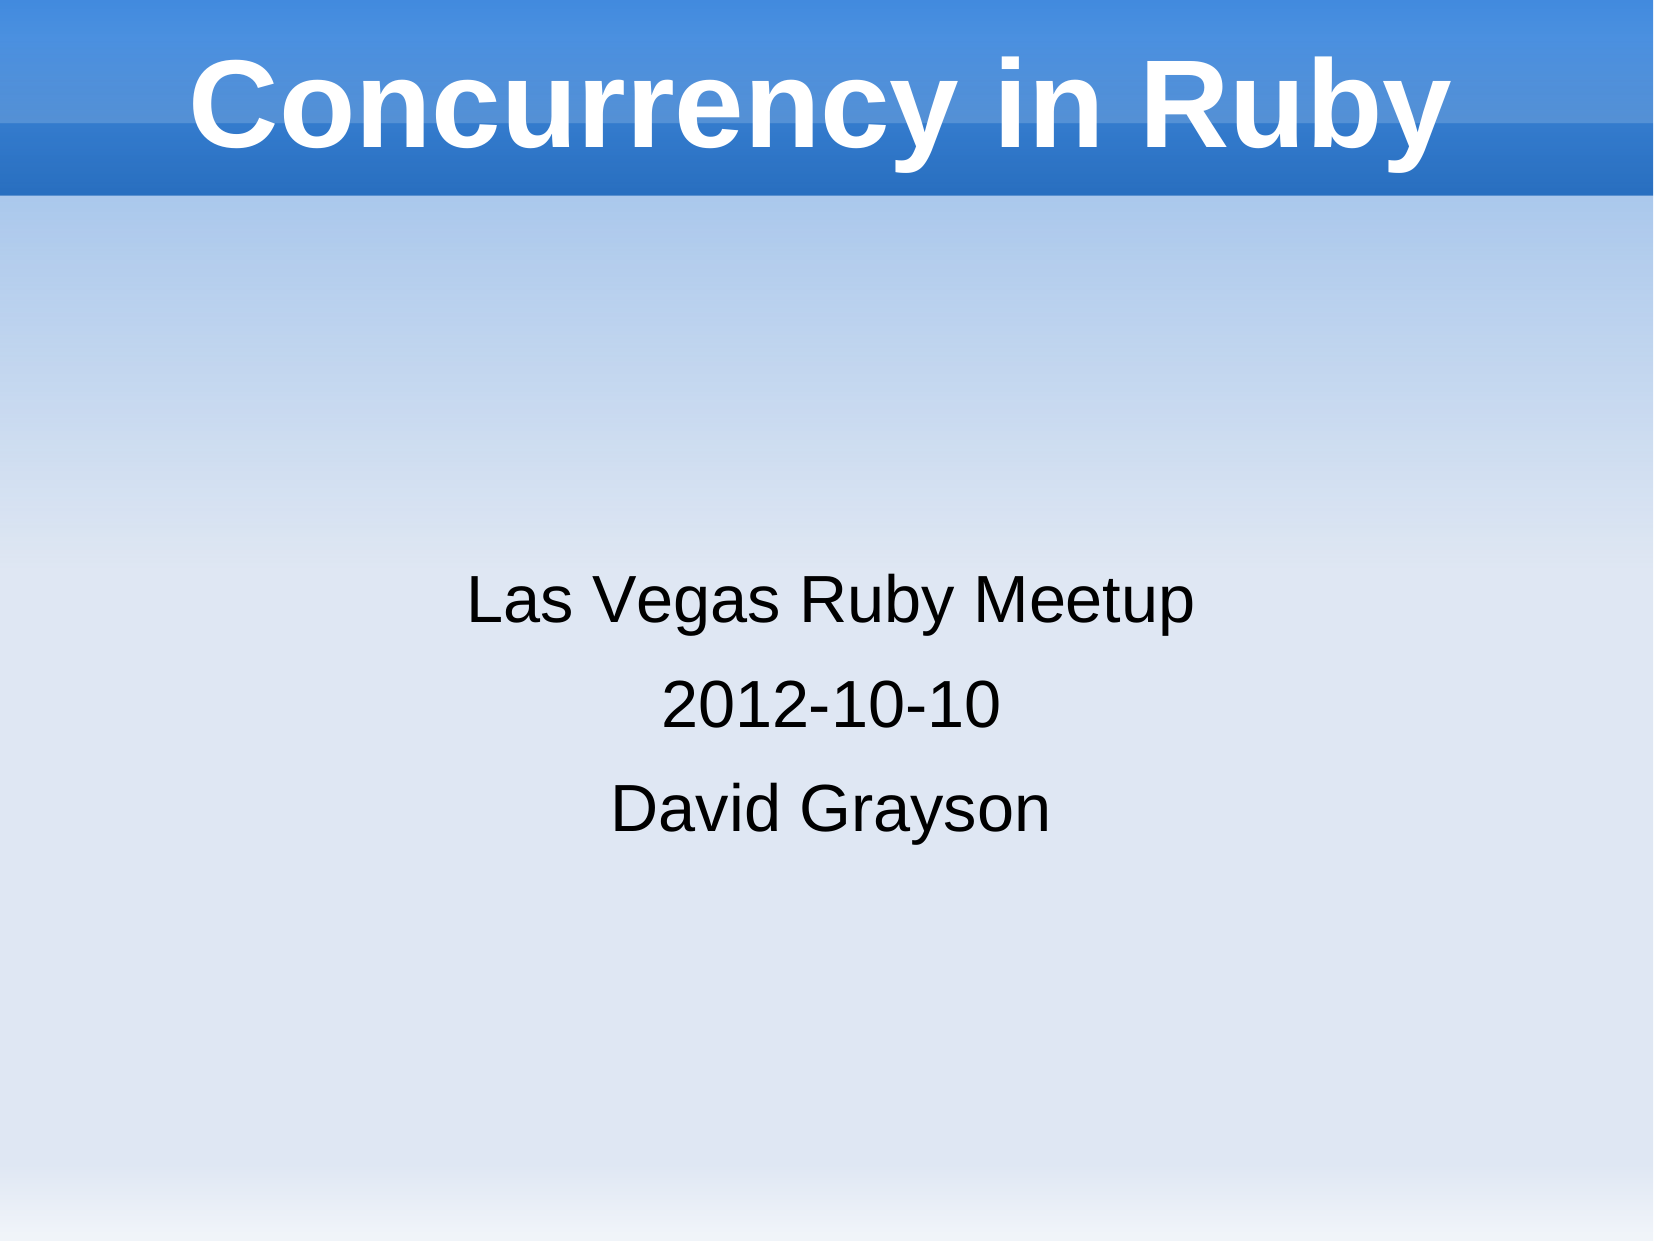

# Concurrency in Ruby
Las Vegas Ruby Meetup
2012-10-10
David Grayson